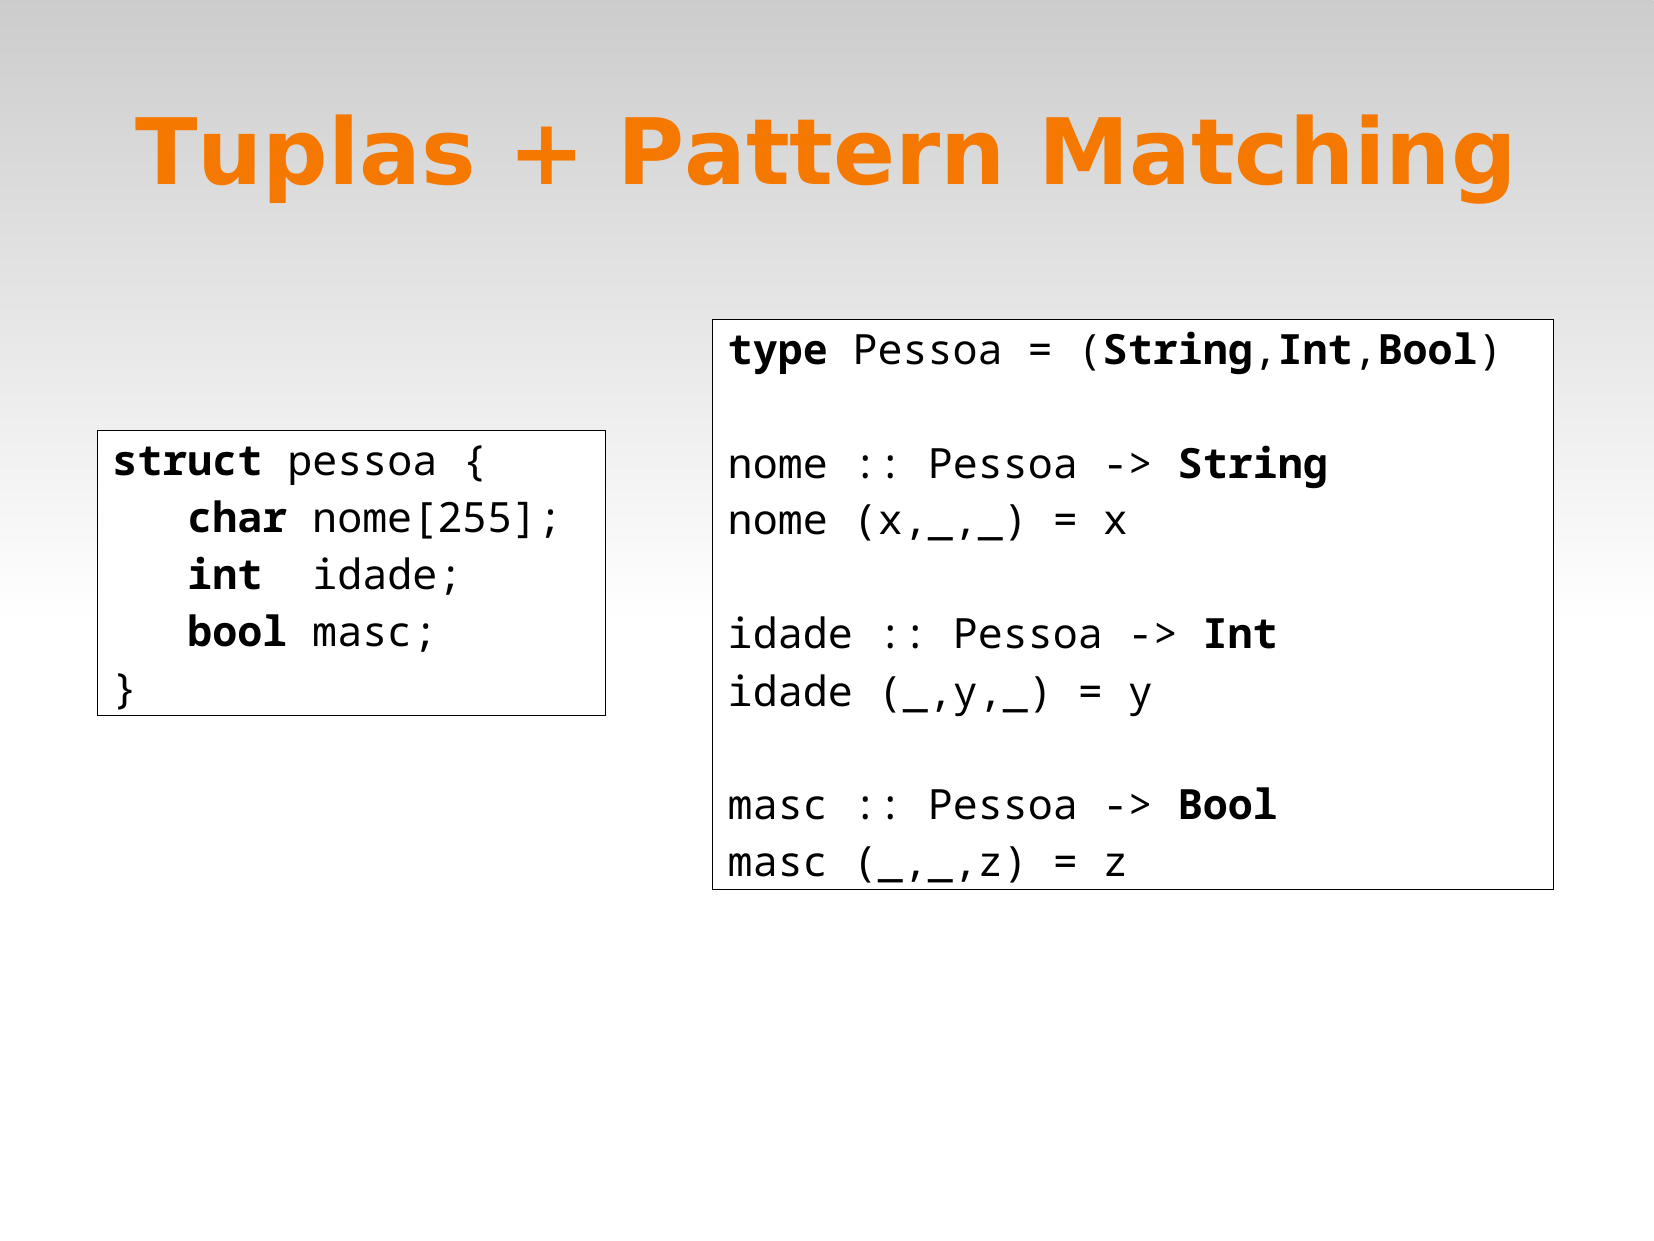

# Tuplas + Pattern Matching
type Pessoa = (String,Int,Bool)
nome :: Pessoa -> String
nome (x,_,_) = x
idade :: Pessoa -> Int
idade (_,y,_) = y
masc :: Pessoa -> Bool
masc (_,_,z) = z
struct pessoa {
 char nome[255];
 int idade;
 bool masc;
}